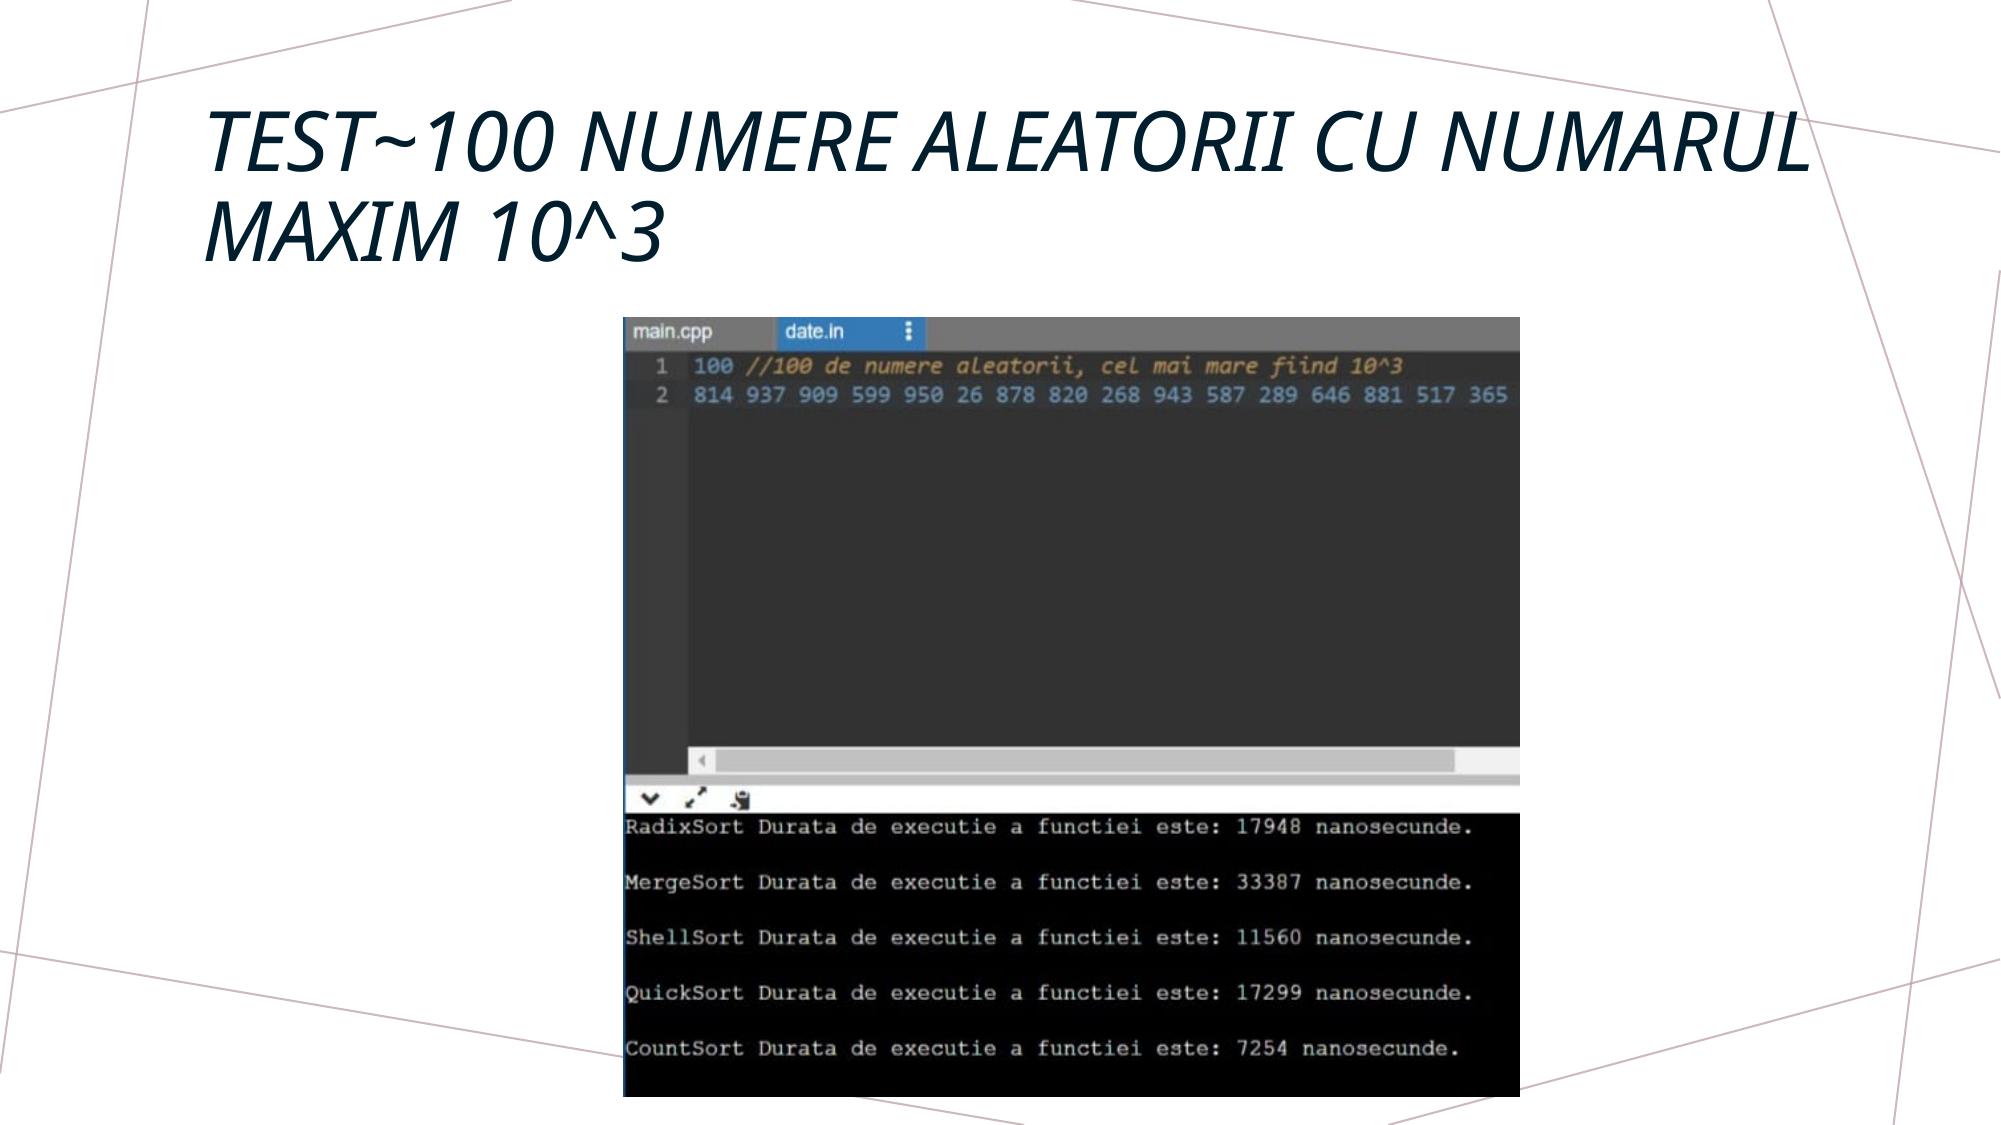

# test~100 numere aleatorii cu numarul maxim 10^3